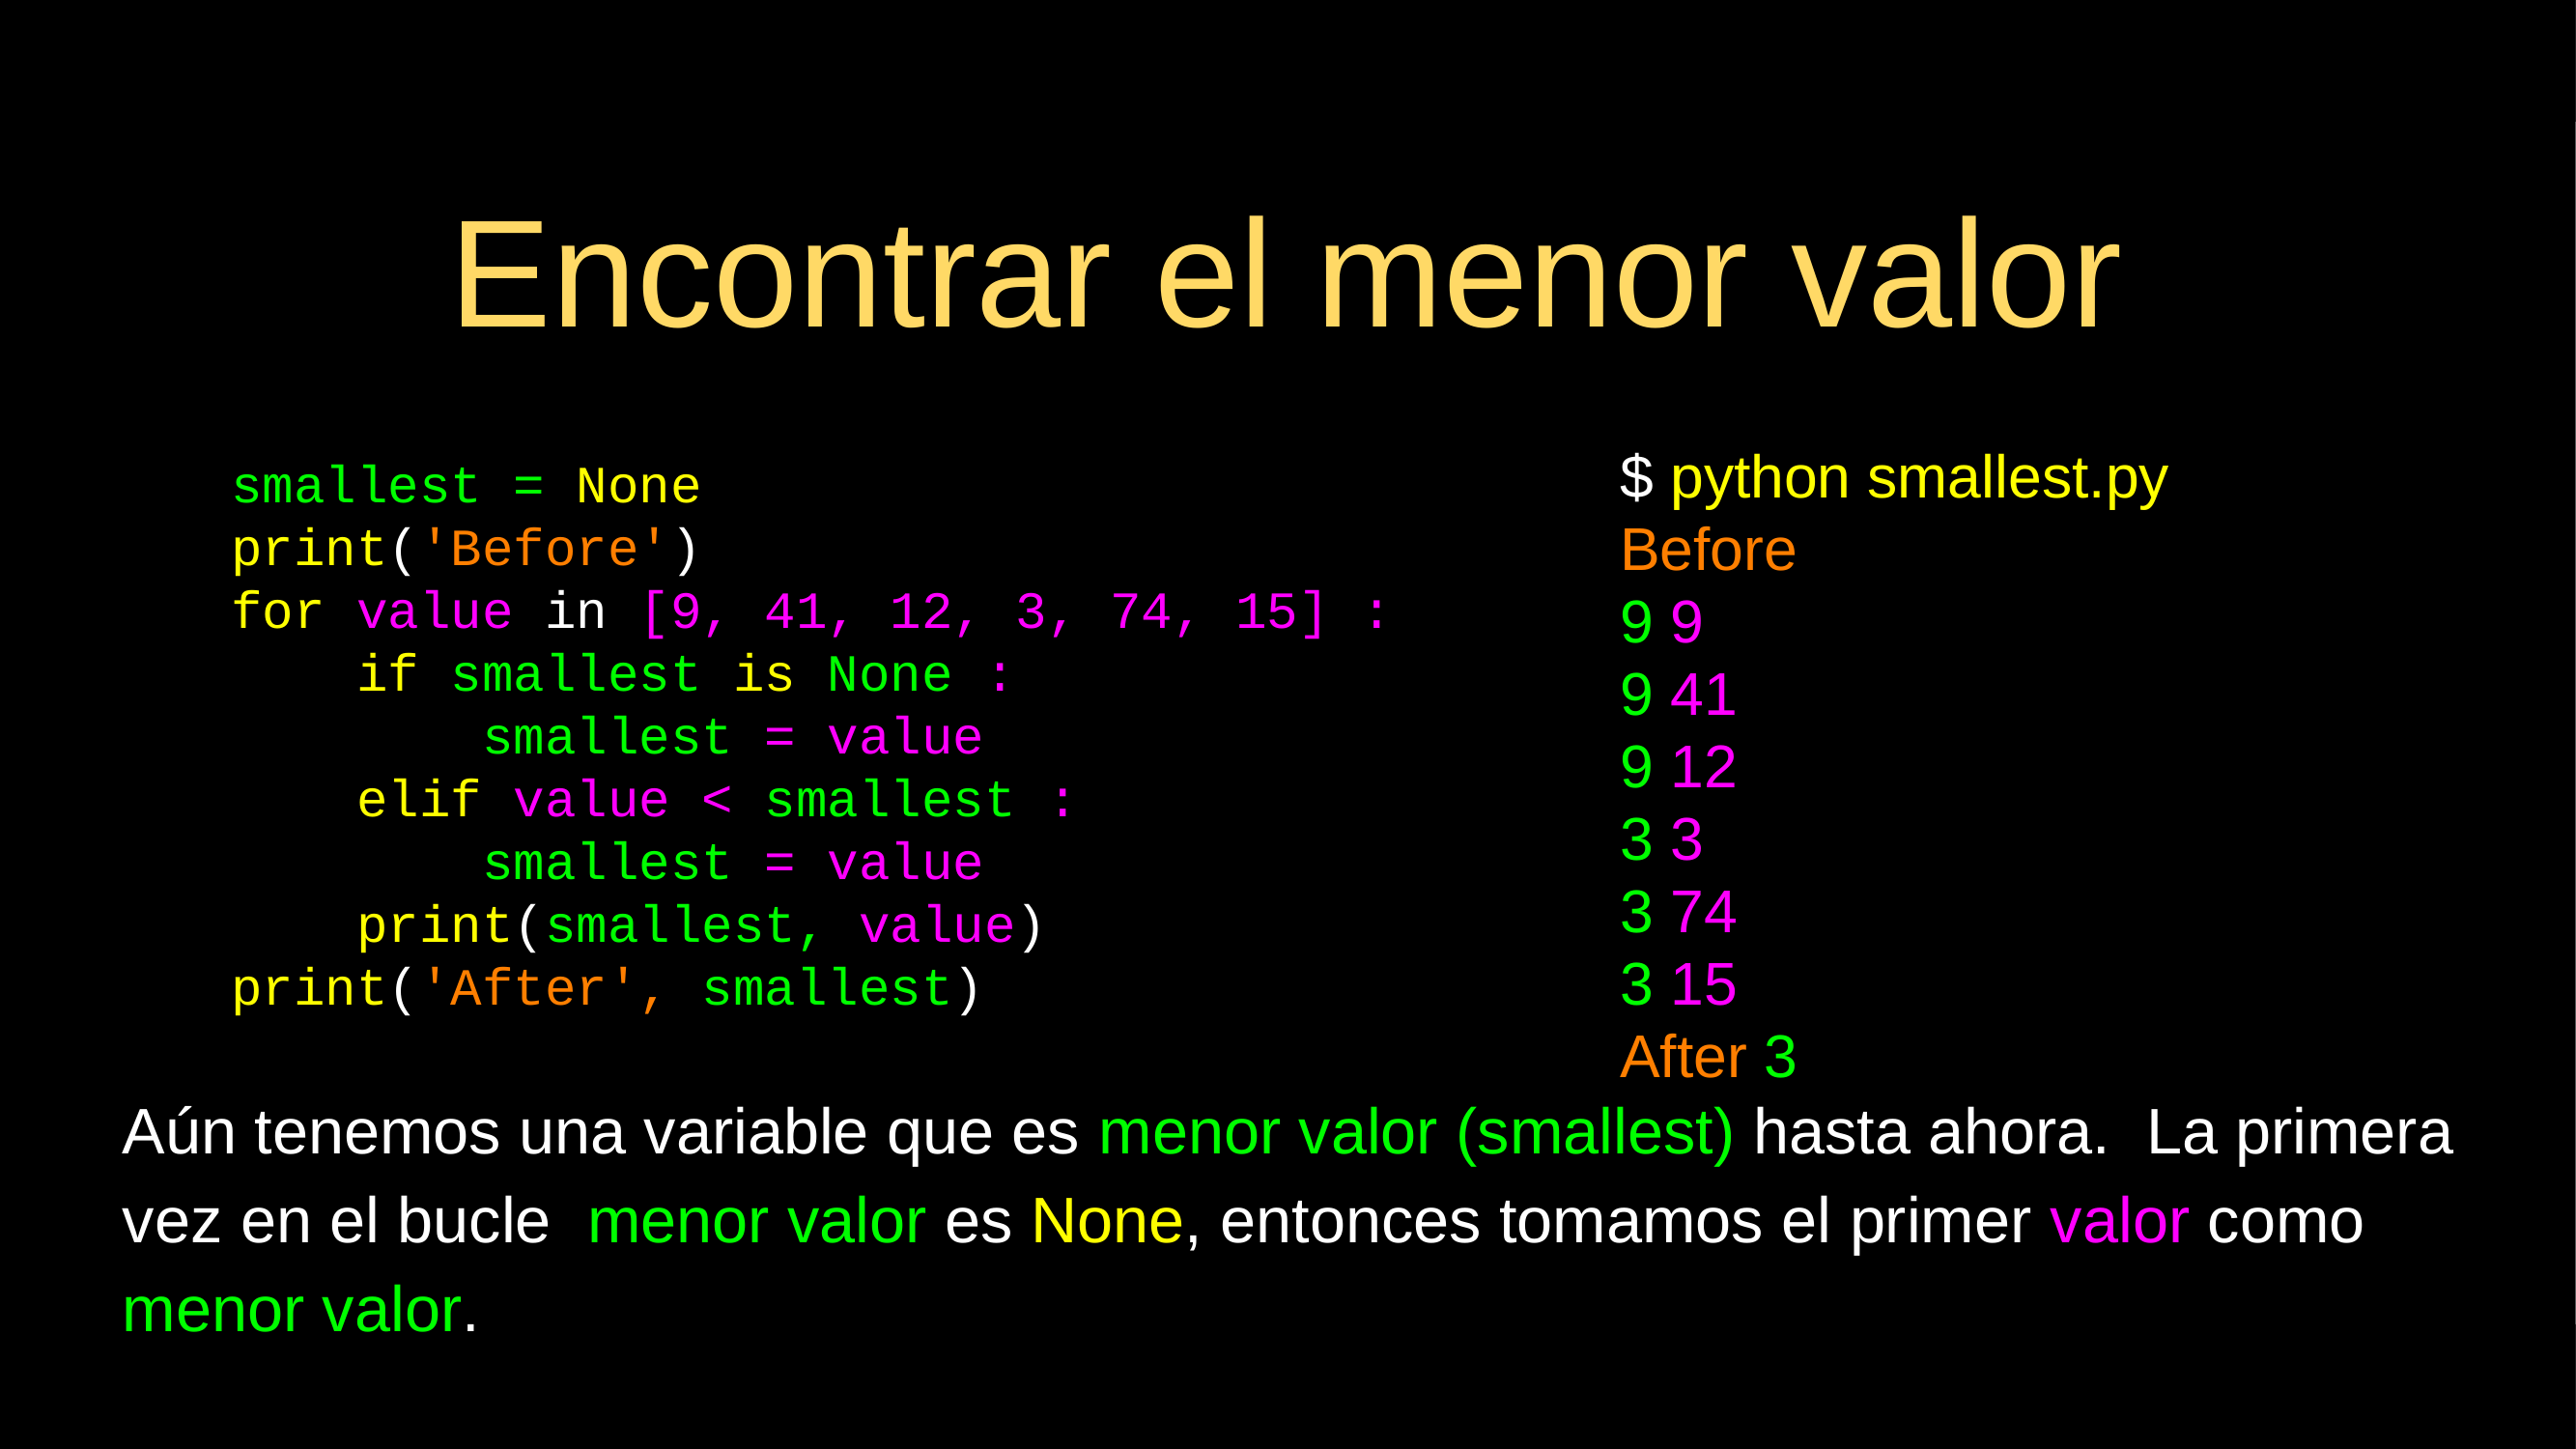

# Encontrar el menor valor
smallest = None
print('Before')
for value in [9, 41, 12, 3, 74, 15] :
 if smallest is None :
 smallest = value
 elif value < smallest :
 smallest = value
 print(smallest, value)
print('After', smallest)
$ python smallest.py
Before
9 9
9 41
9 12
3 3
3 74
3 15
After 3
Aún tenemos una variable que es menor valor (smallest) hasta ahora. La primera vez en el bucle menor valor es None, entonces tomamos el primer valor como menor valor.